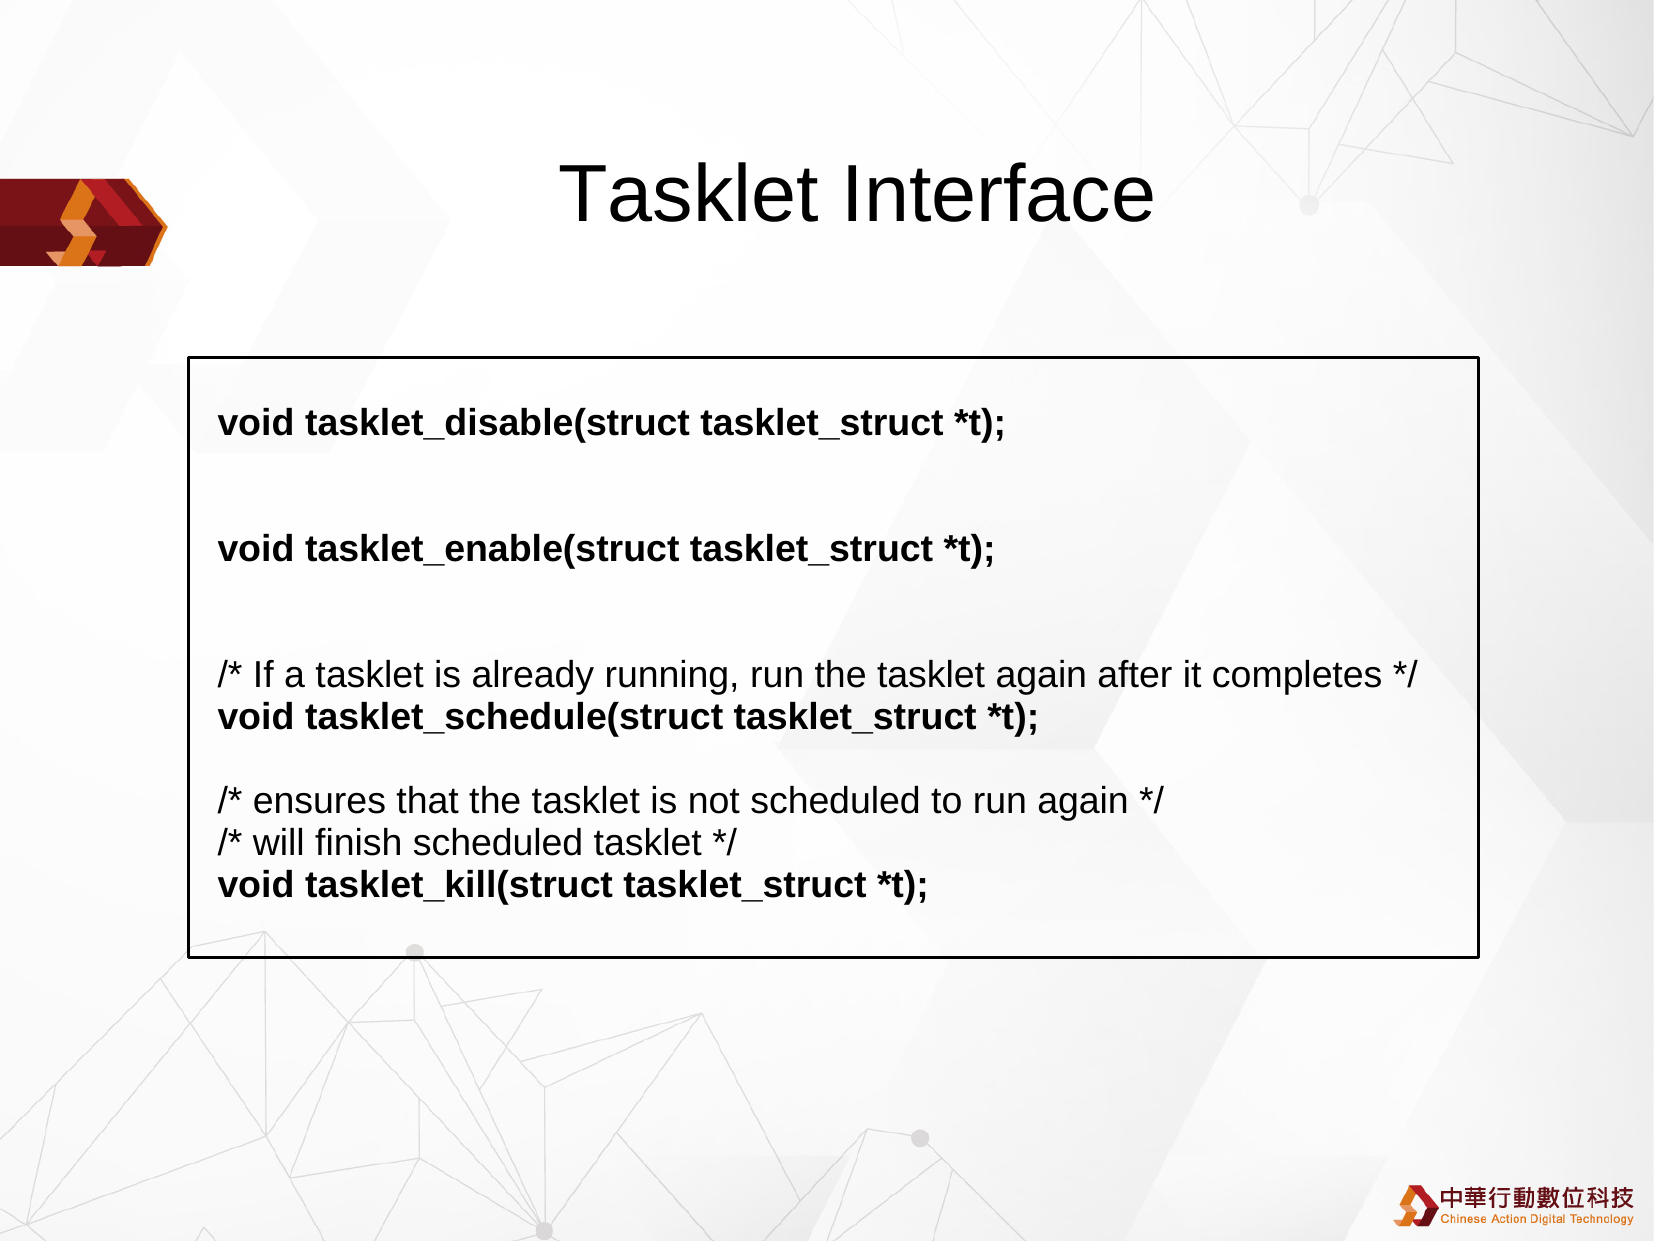

# Tasklet Interface
void tasklet_disable(struct tasklet_struct *t);
void tasklet_enable(struct tasklet_struct *t);
/* If a tasklet is already running, run the tasklet again after it completes */
void tasklet_schedule(struct tasklet_struct *t);
/* ensures that the tasklet is not scheduled to run again */
/* will finish scheduled tasklet */
void tasklet_kill(struct tasklet_struct *t);